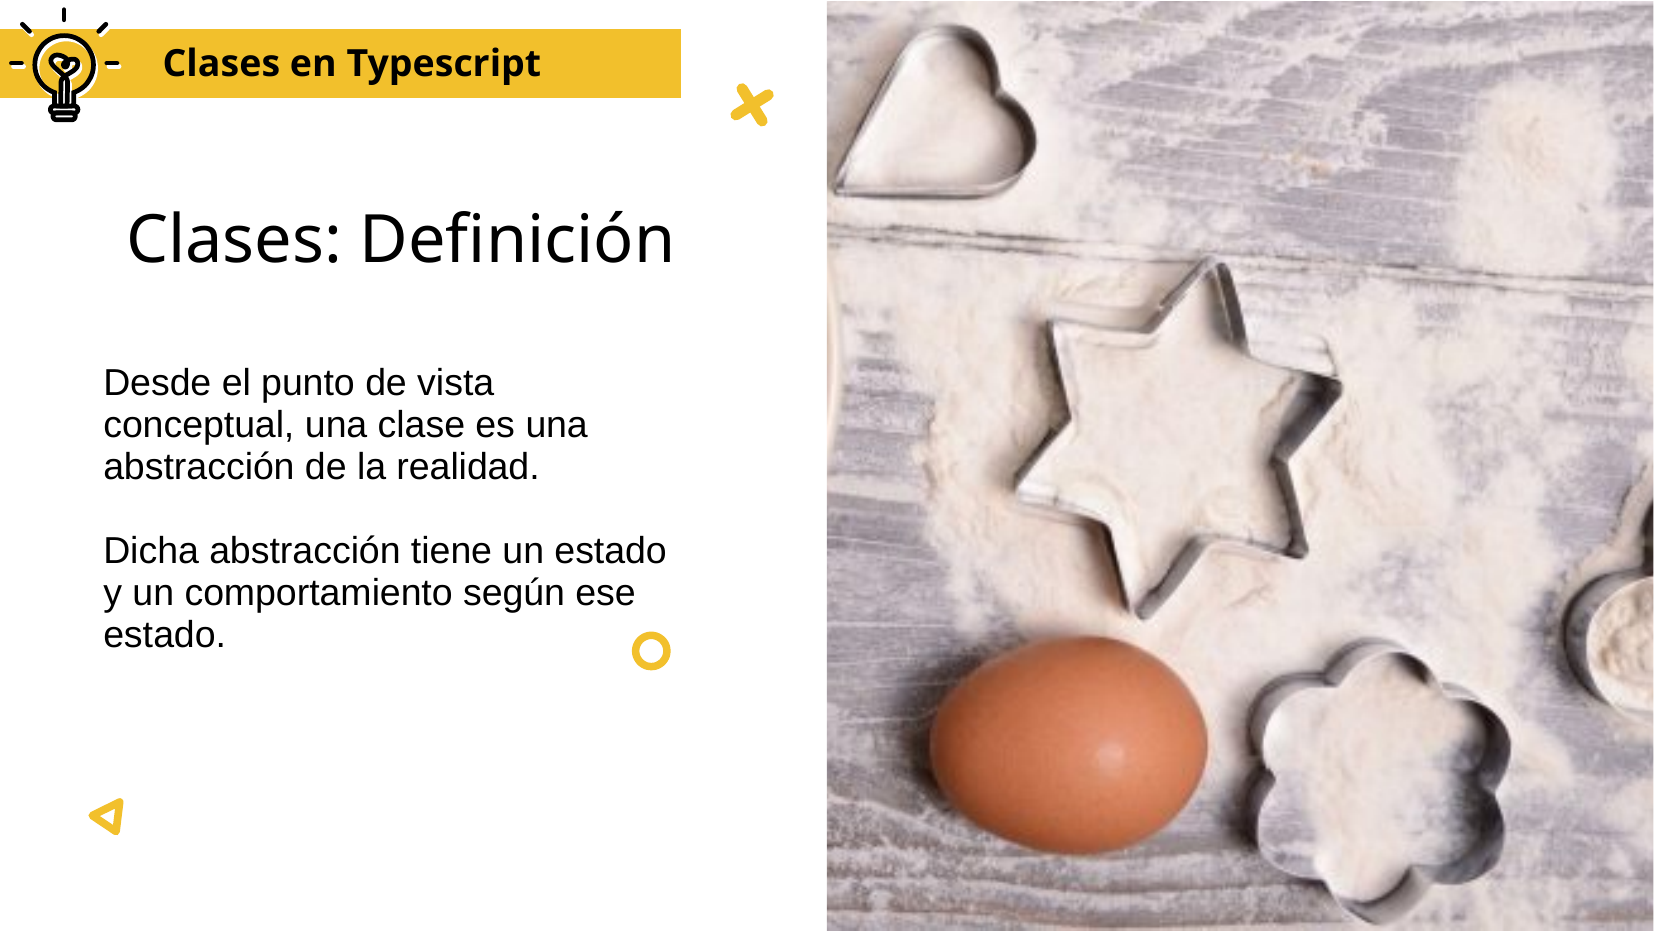

Clases en Typescript
Clases: Definición
Desde el punto de vista conceptual, una clase es una abstracción de la realidad.
Dicha abstracción tiene un estado y un comportamiento según ese estado.